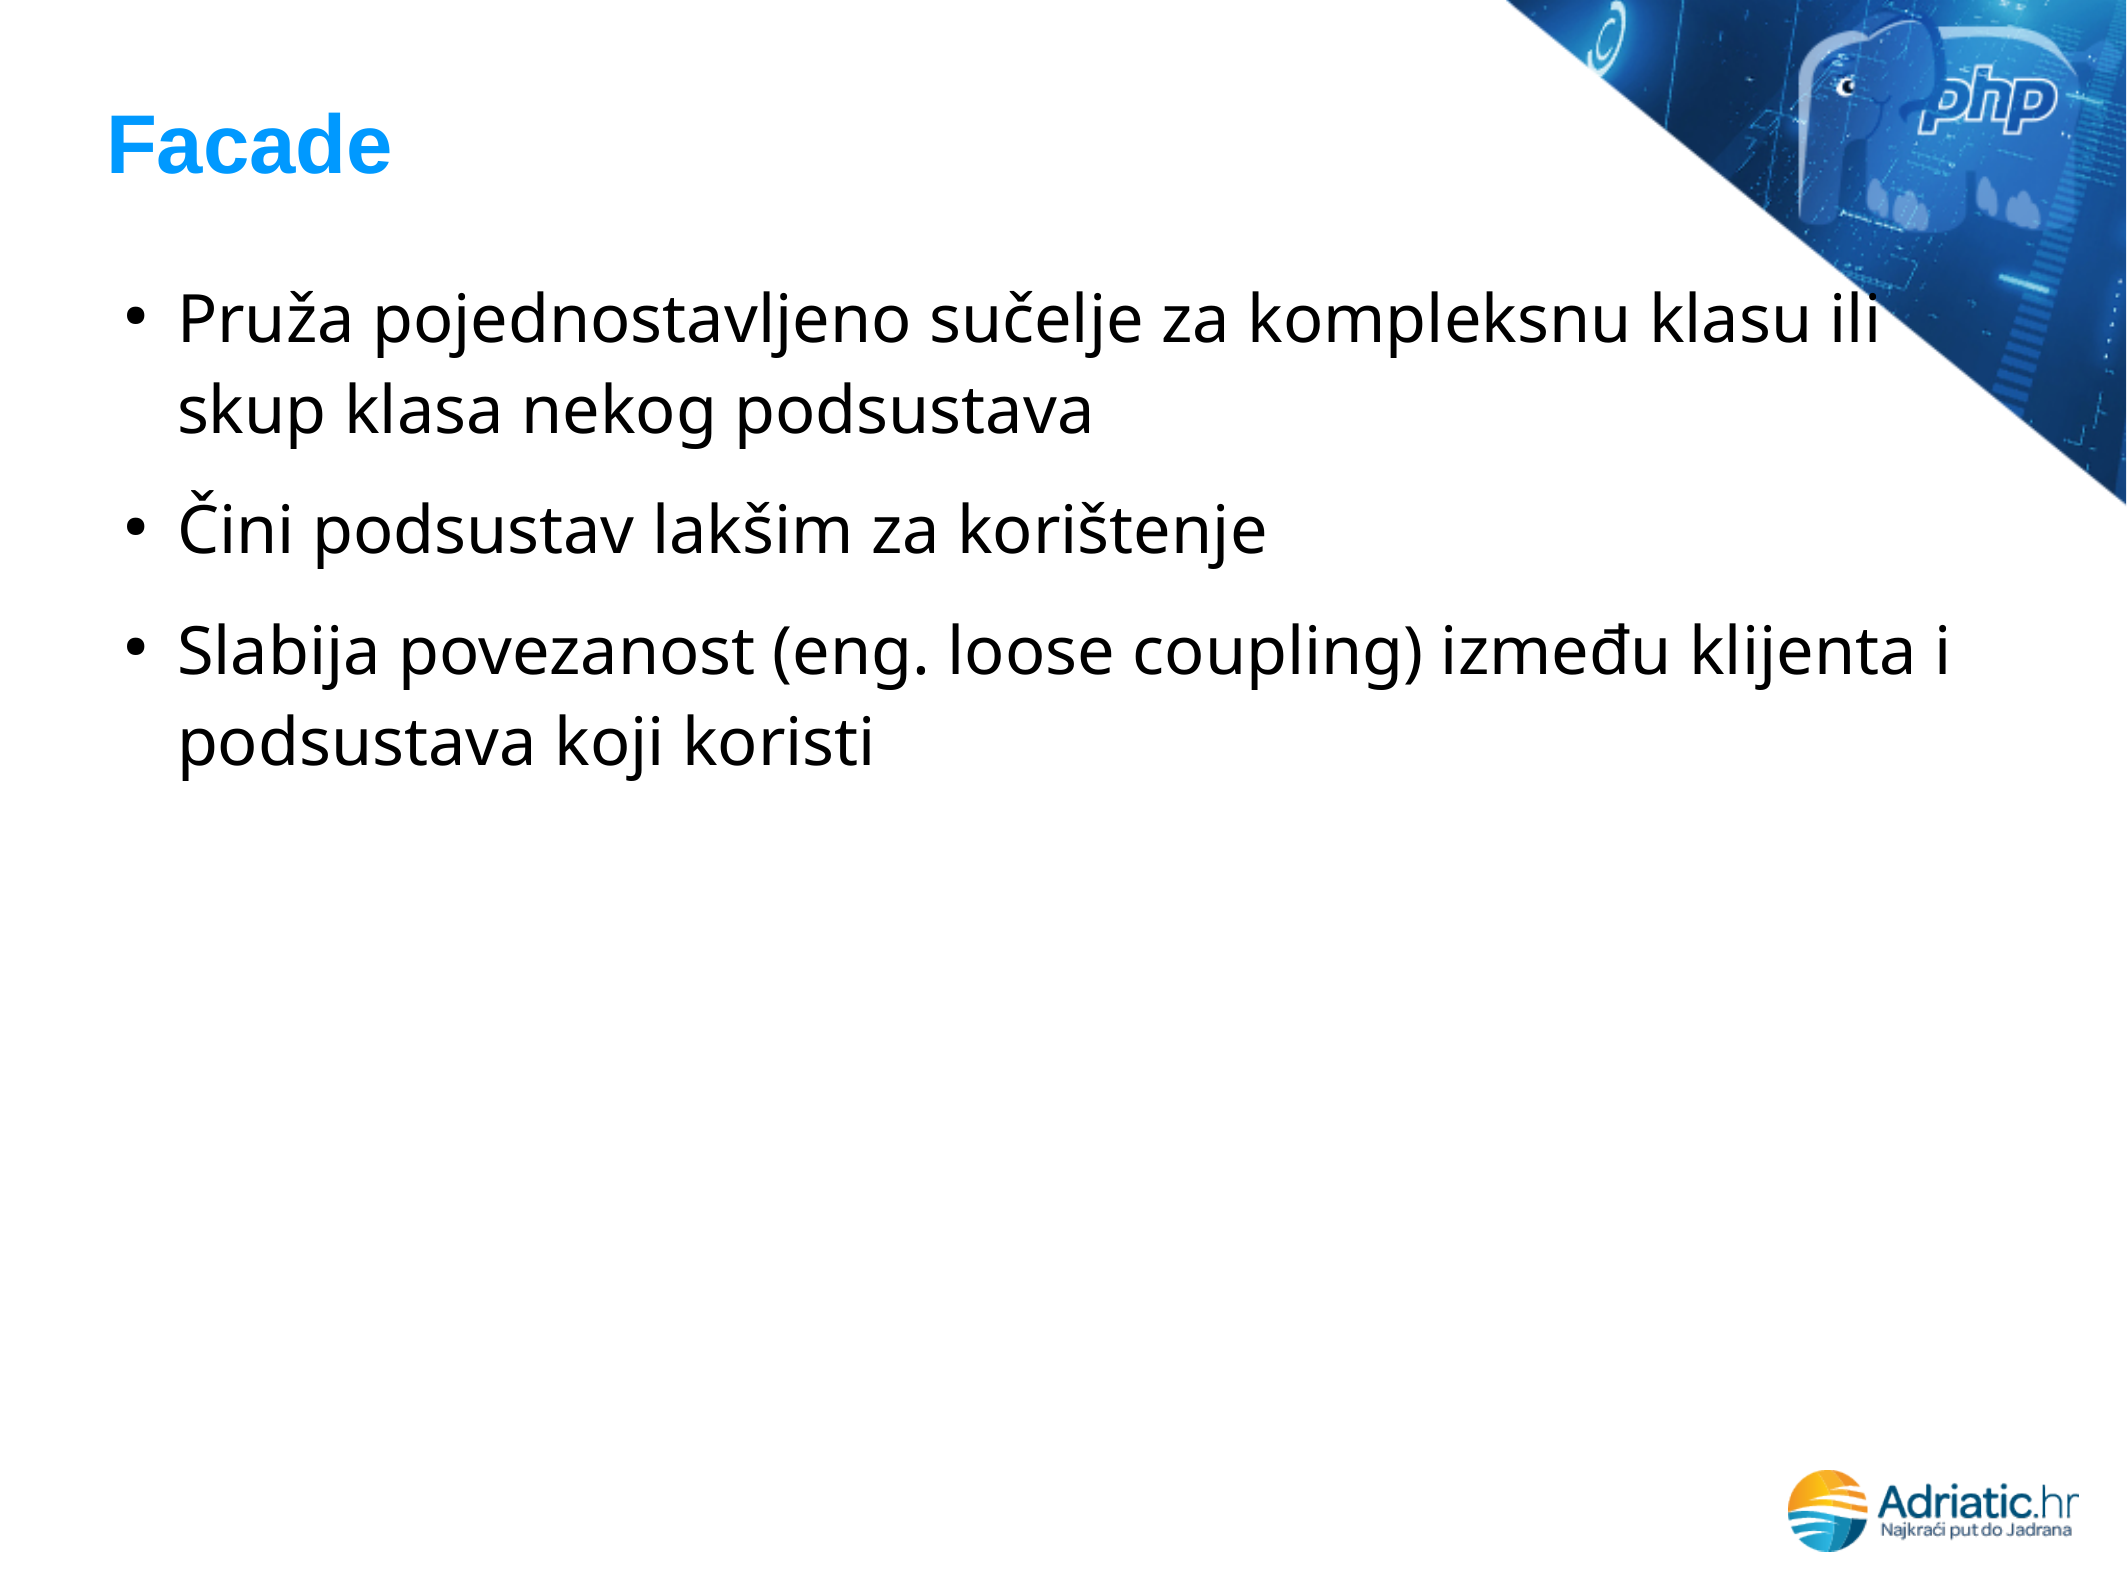

# Facade
Pruža pojednostavljeno sučelje za kompleksnu klasu ili skup klasa nekog podsustava
Čini podsustav lakšim za korištenje
Slabija povezanost (eng. loose coupling) između klijenta i podsustava koji koristi